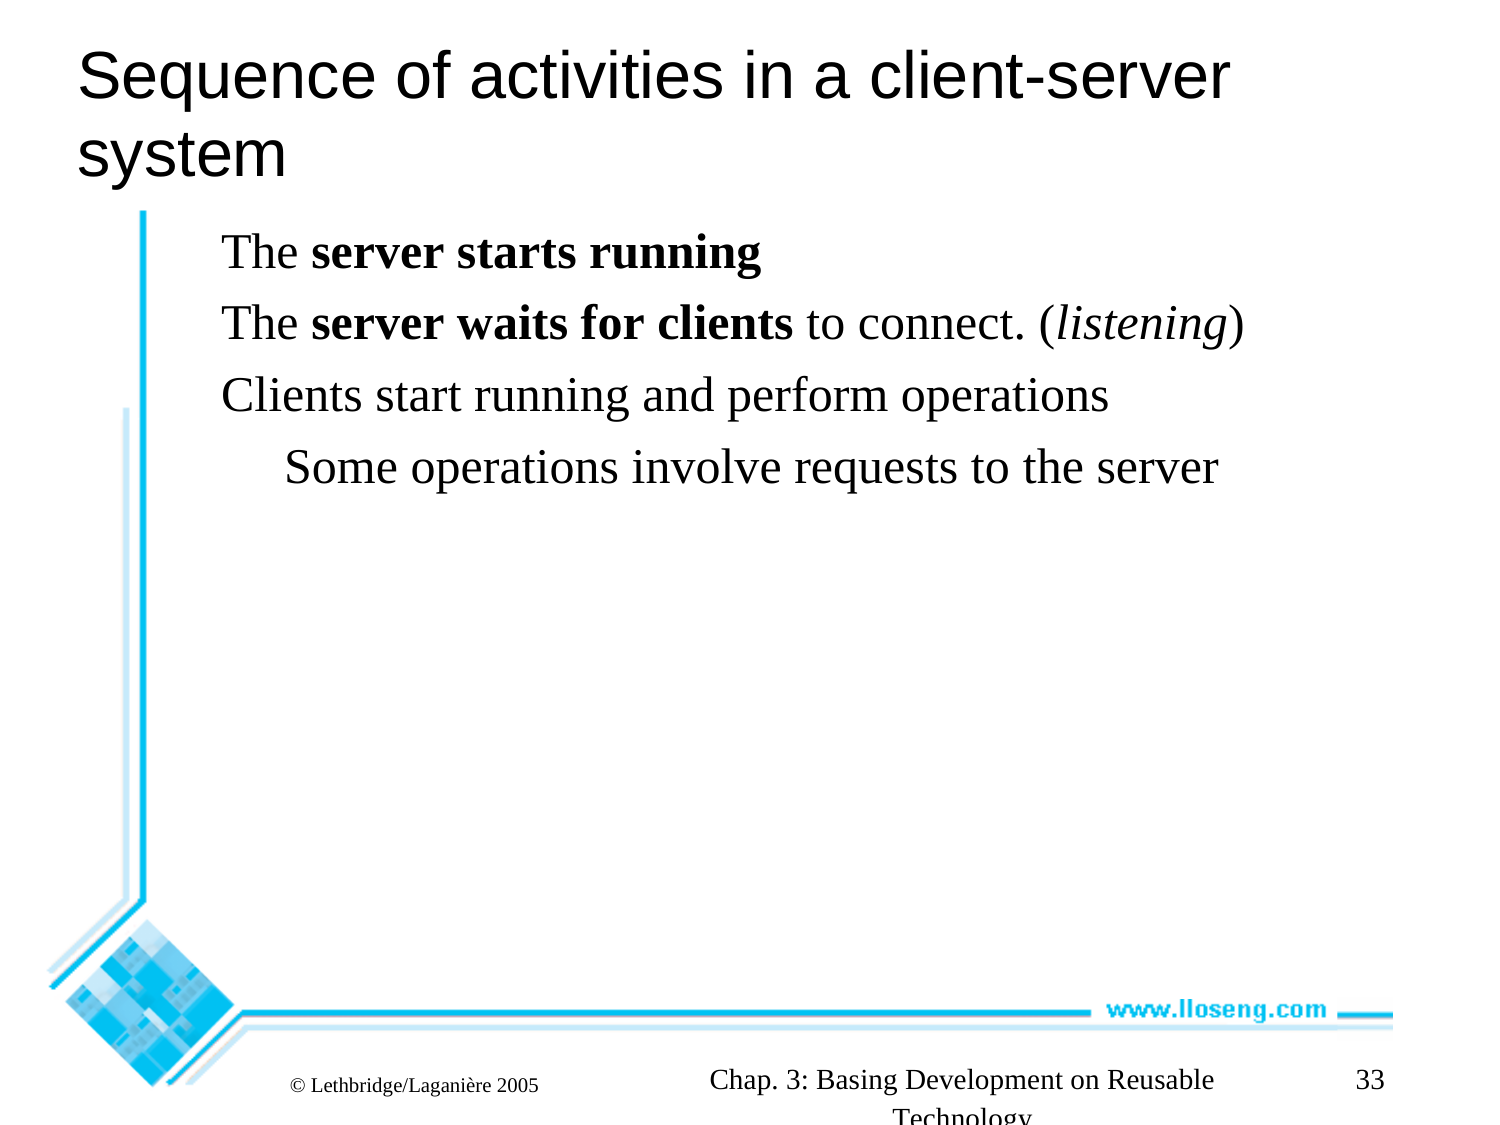

# Sequence of activities in a client-server system
The server starts running
The server waits for clients to connect. (listening)
Clients start running and perform operations
Some operations involve requests to the server
Chap. 3: Basing Development on Reusable Technology
© Lethbridge/Laganière 2005